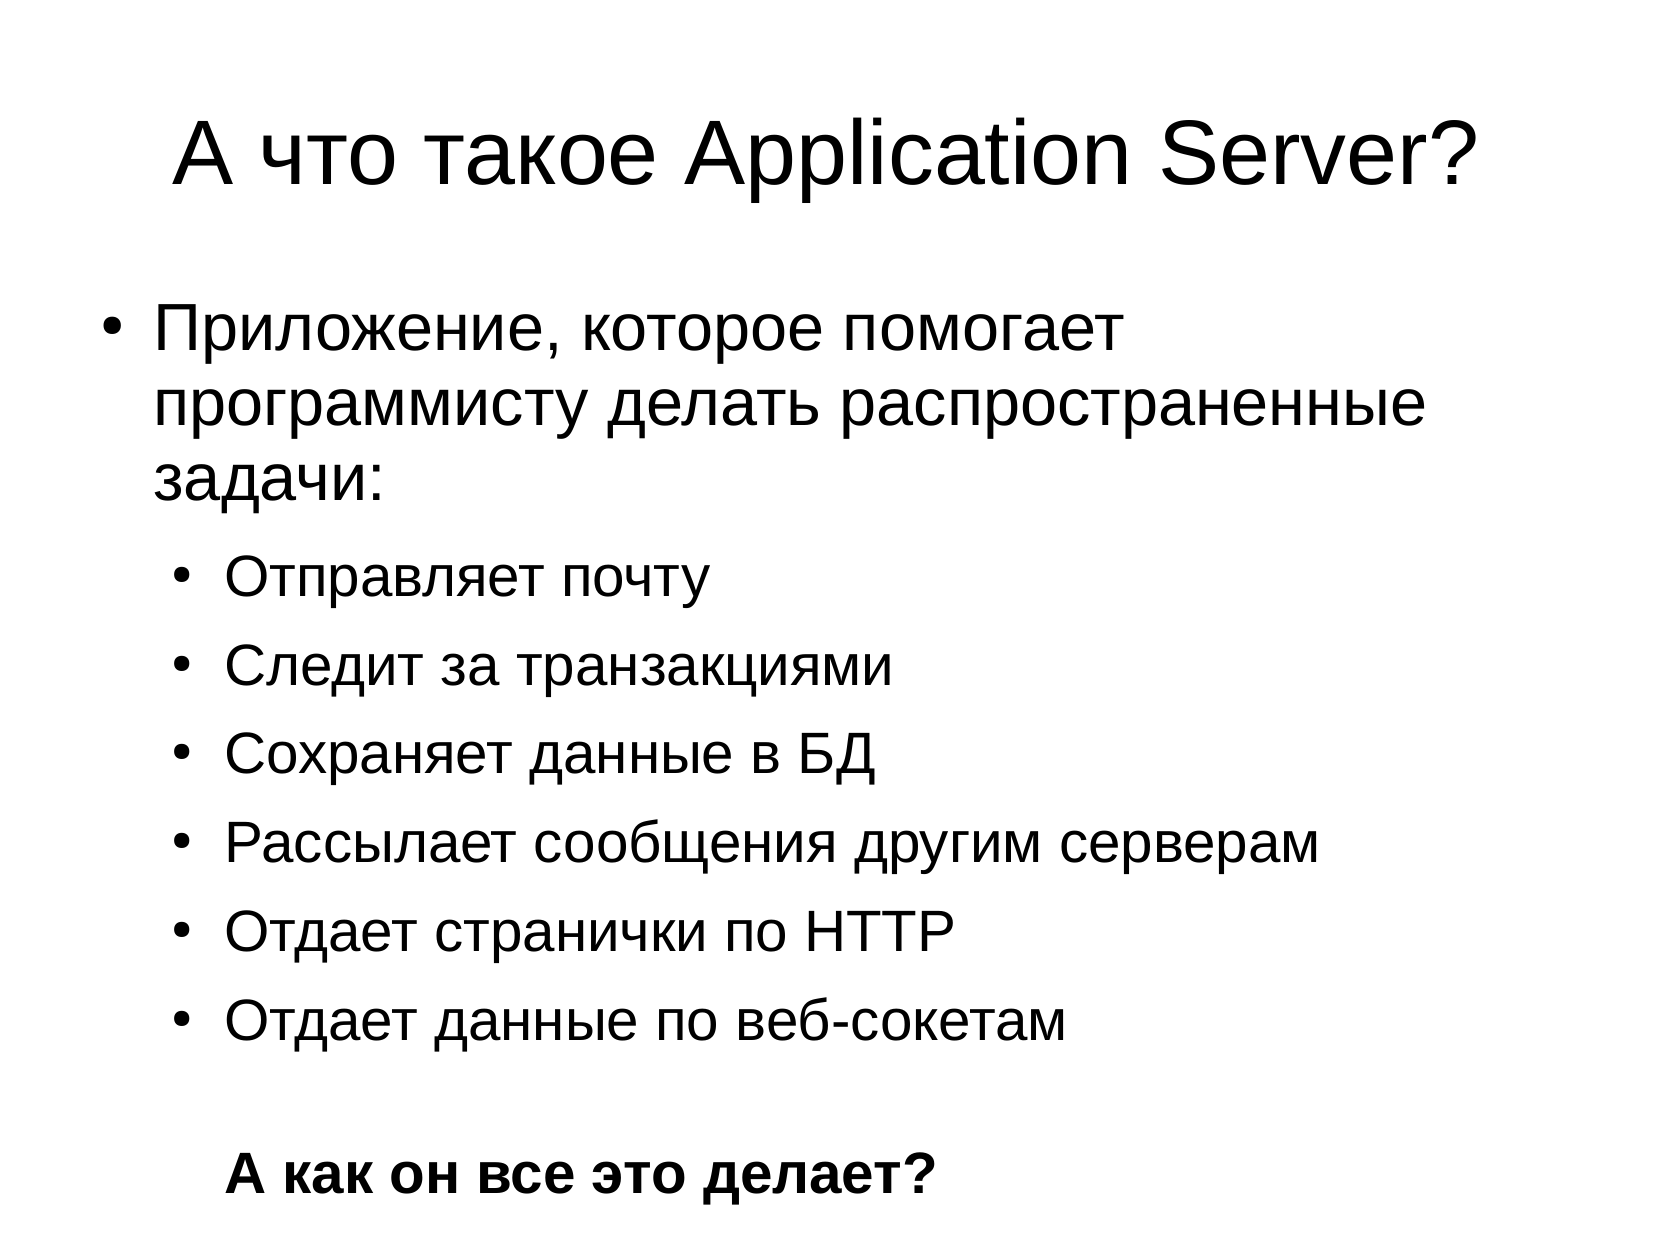

# А что такое Application Server?
Приложение, которое помогает программисту делать распространенные задачи:
Отправляет почту
Следит за транзакциями
Сохраняет данные в БД
Рассылает сообщения другим серверам
Отдает странички по HTTP
Отдает данные по веб-сокетам
А как он все это делает?